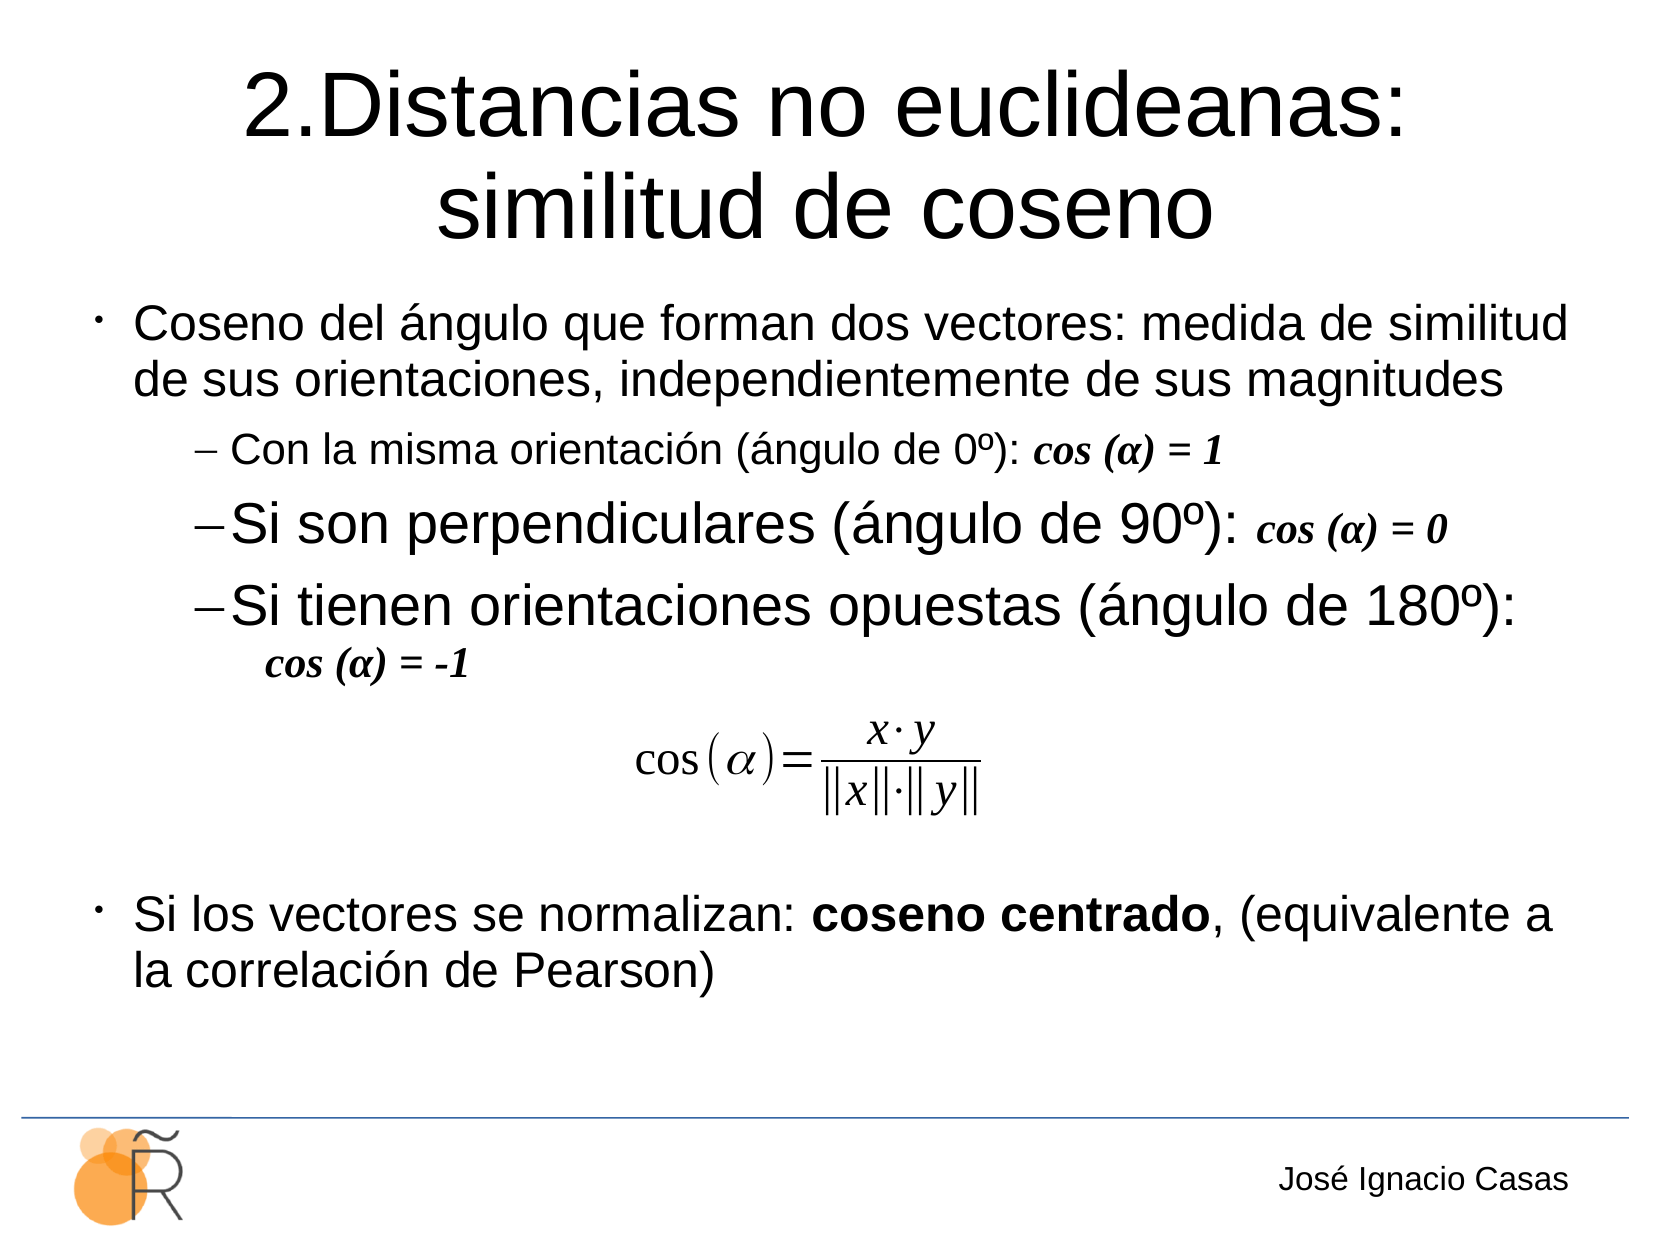

# 2.Distancias no euclideanas: similitud de coseno
Coseno del ángulo que forman dos vectores: medida de similitud de sus orientaciones, independientemente de sus magnitudes
Con la misma orientación (ángulo de 0º): cos (α) = 1
Si son perpendiculares (ángulo de 90º): cos (α) = 0
Si tienen orientaciones opuestas (ángulo de 180º): cos (α) = -1
Si los vectores se normalizan: coseno centrado, (equivalente a la correlación de Pearson)